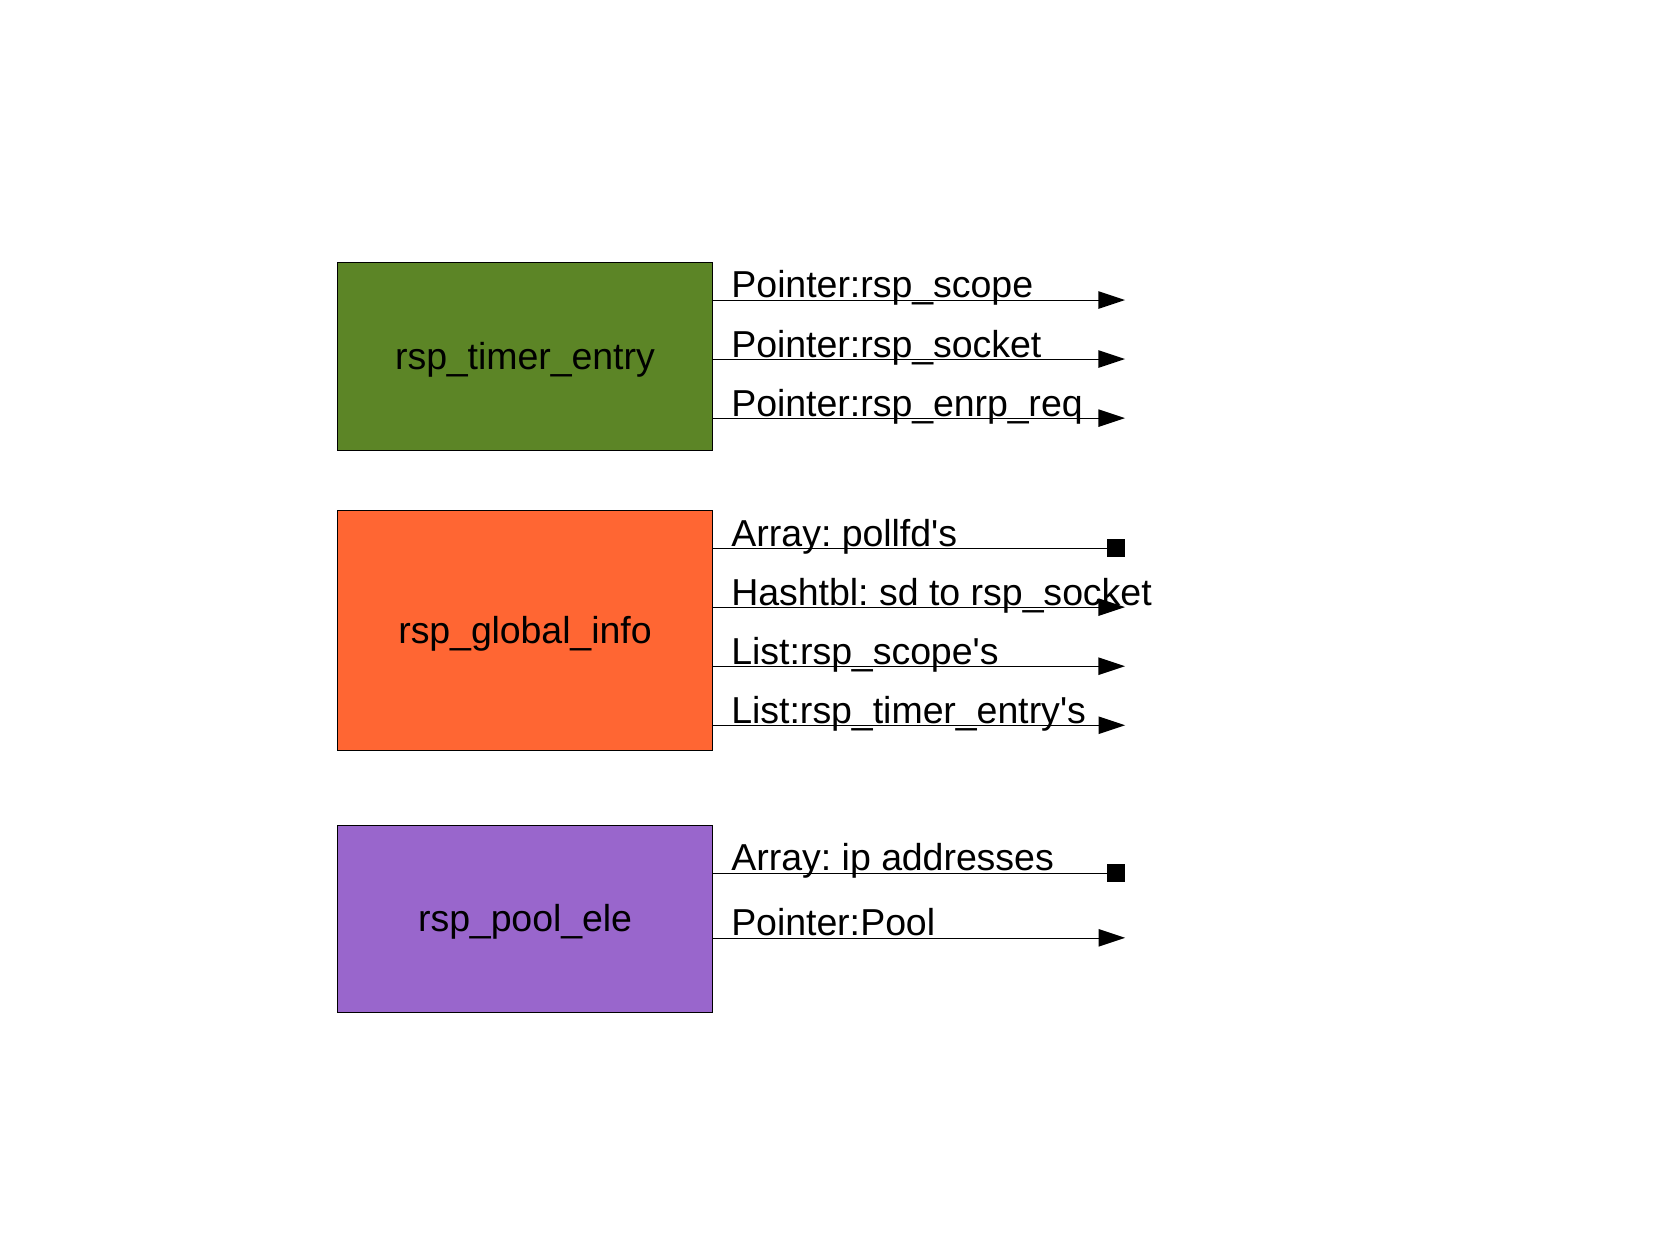

Pointer:rsp_scope
rsp_timer_entry
Pointer:rsp_socket
Pointer:rsp_enrp_req
Array: pollfd's
rsp_global_info
Hashtbl: sd to rsp_socket
List:rsp_scope's
List:rsp_timer_entry's
rsp_pool_ele
Array: ip addresses
Pointer:Pool